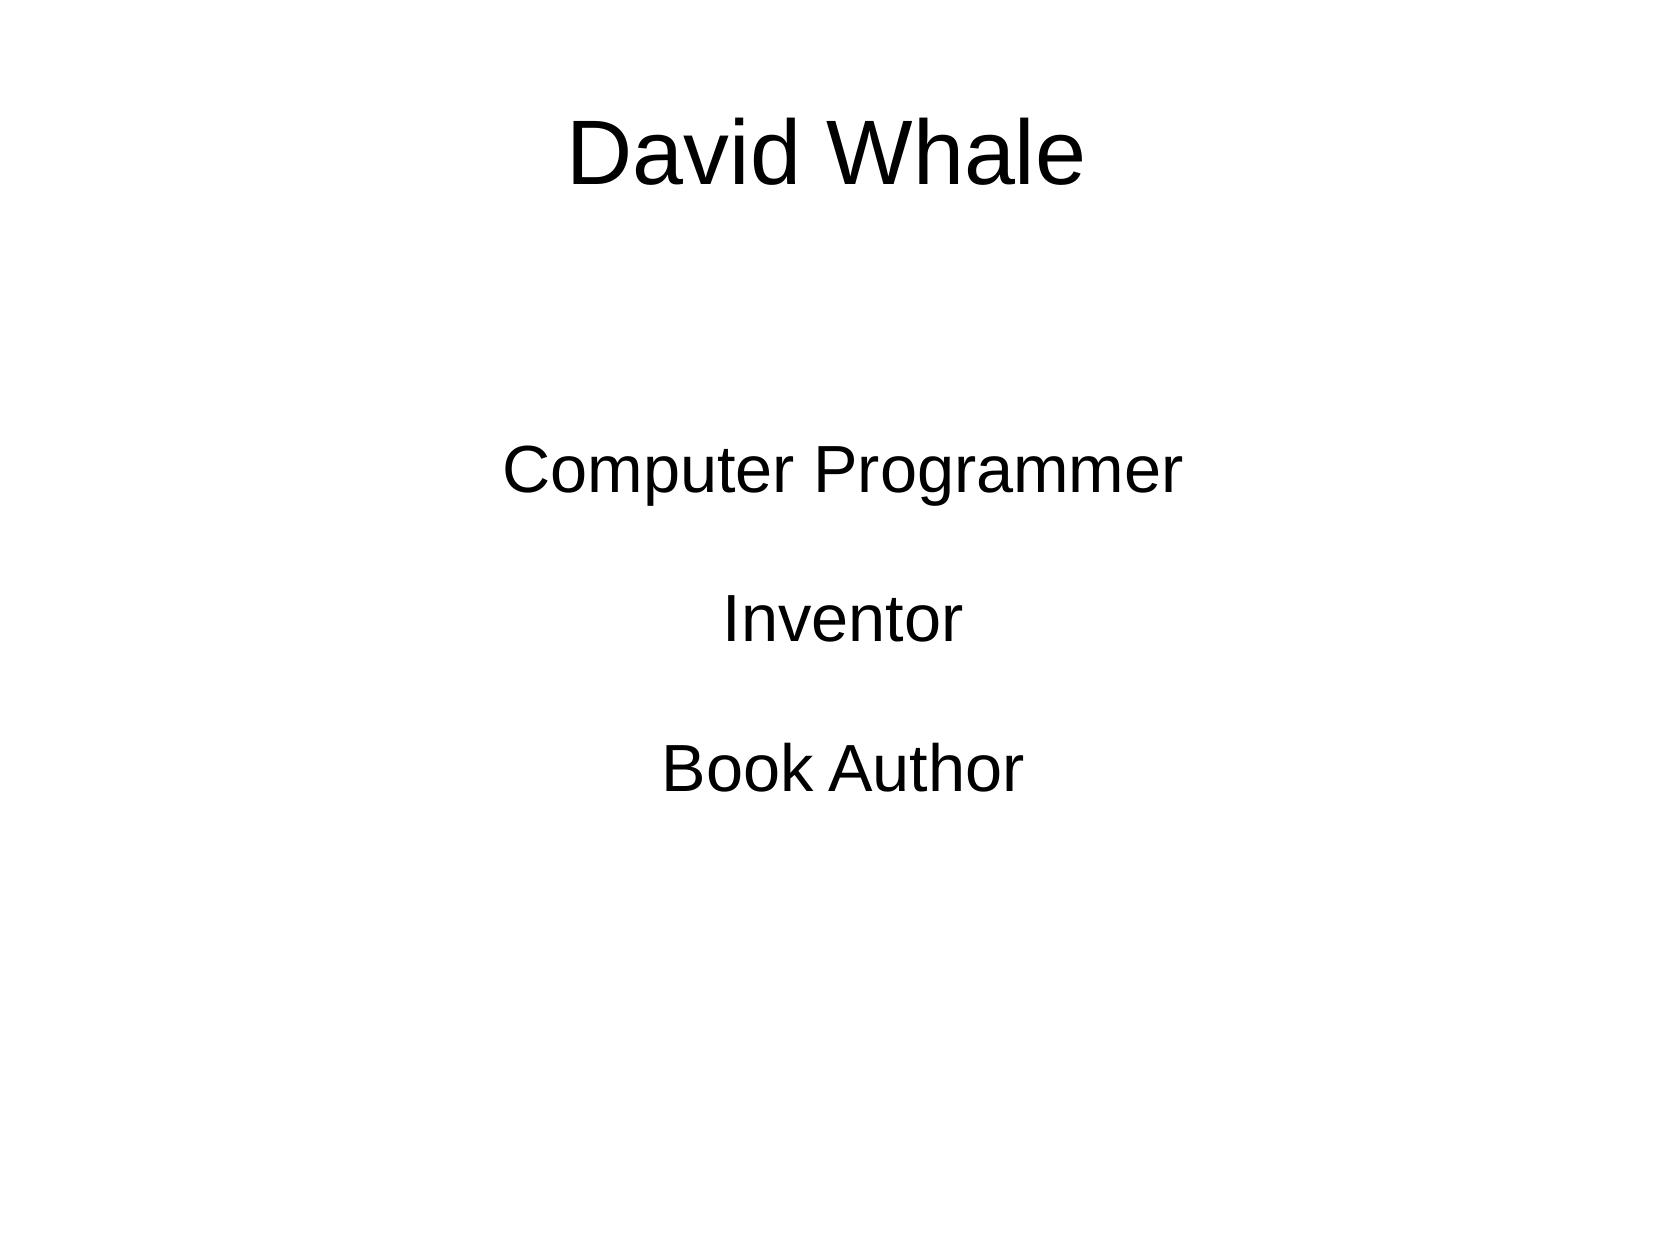

# David Whale
Computer Programmer
Inventor
Book Author